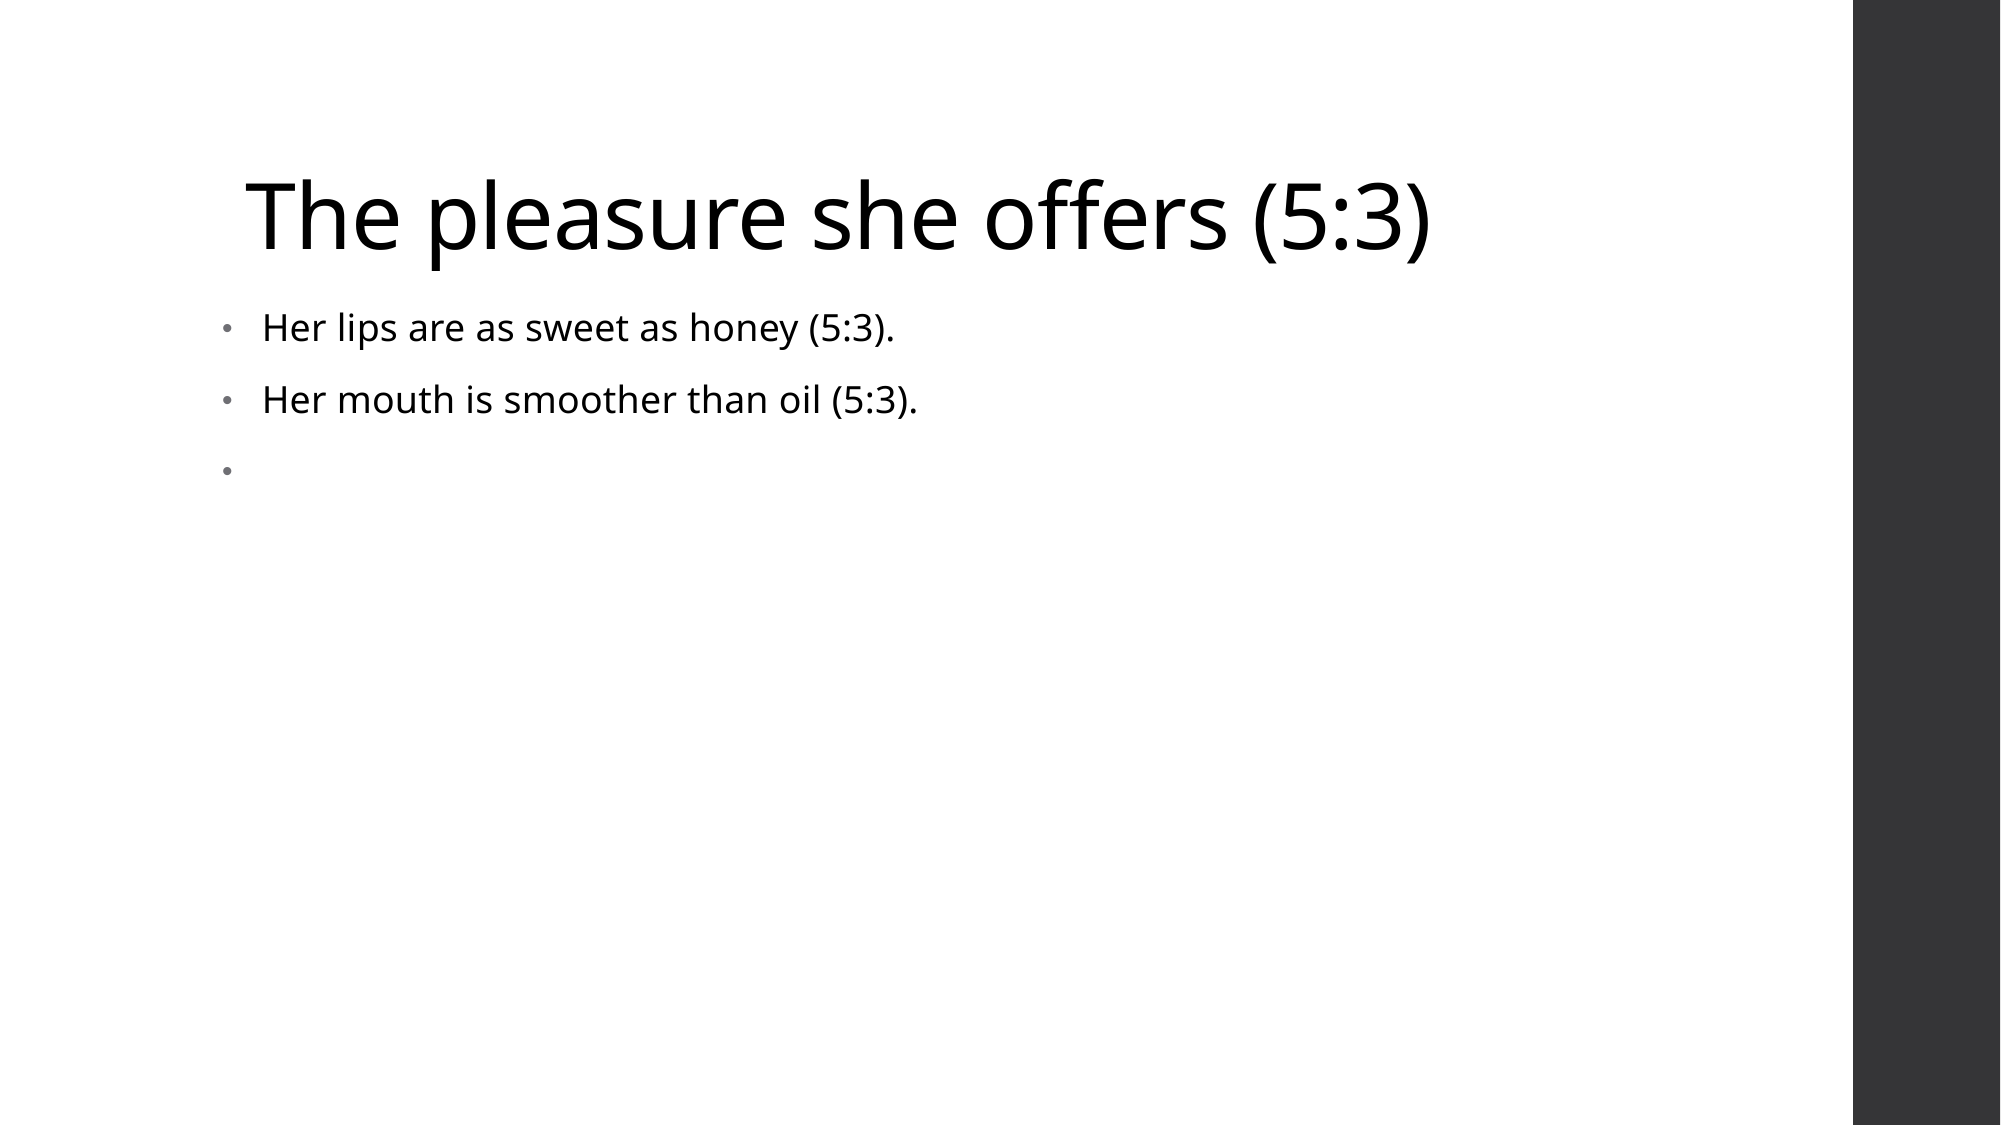

# The pleasure she offers (5:3)
 Her lips are as sweet as honey (5:3).
 Her mouth is smoother than oil (5:3).